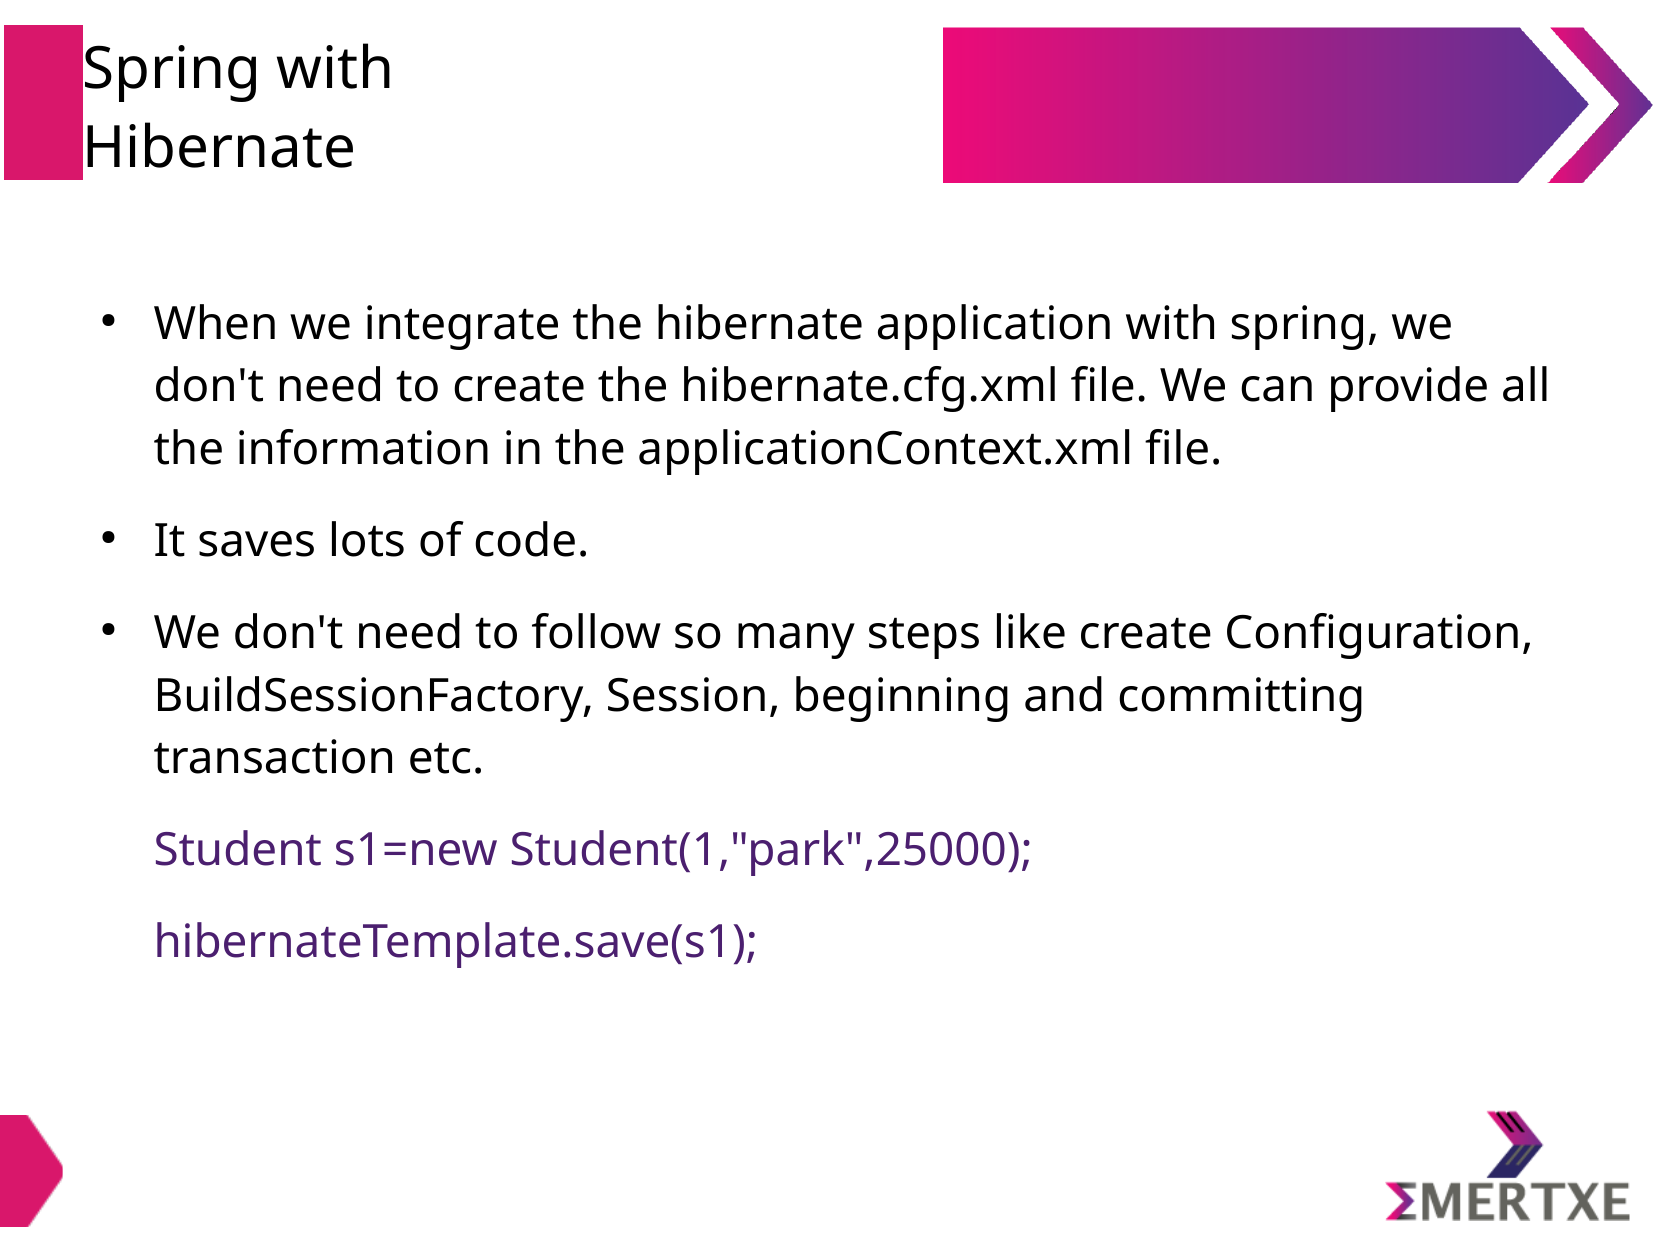

# Spring with Hibernate
When we integrate the hibernate application with spring, we don't need to create the hibernate.cfg.xml file. We can provide all the information in the applicationContext.xml file.
It saves lots of code.
We don't need to follow so many steps like create Configuration, BuildSessionFactory, Session, beginning and committing transaction etc.
Student s1=new Student(1,"park",25000);
hibernateTemplate.save(s1);